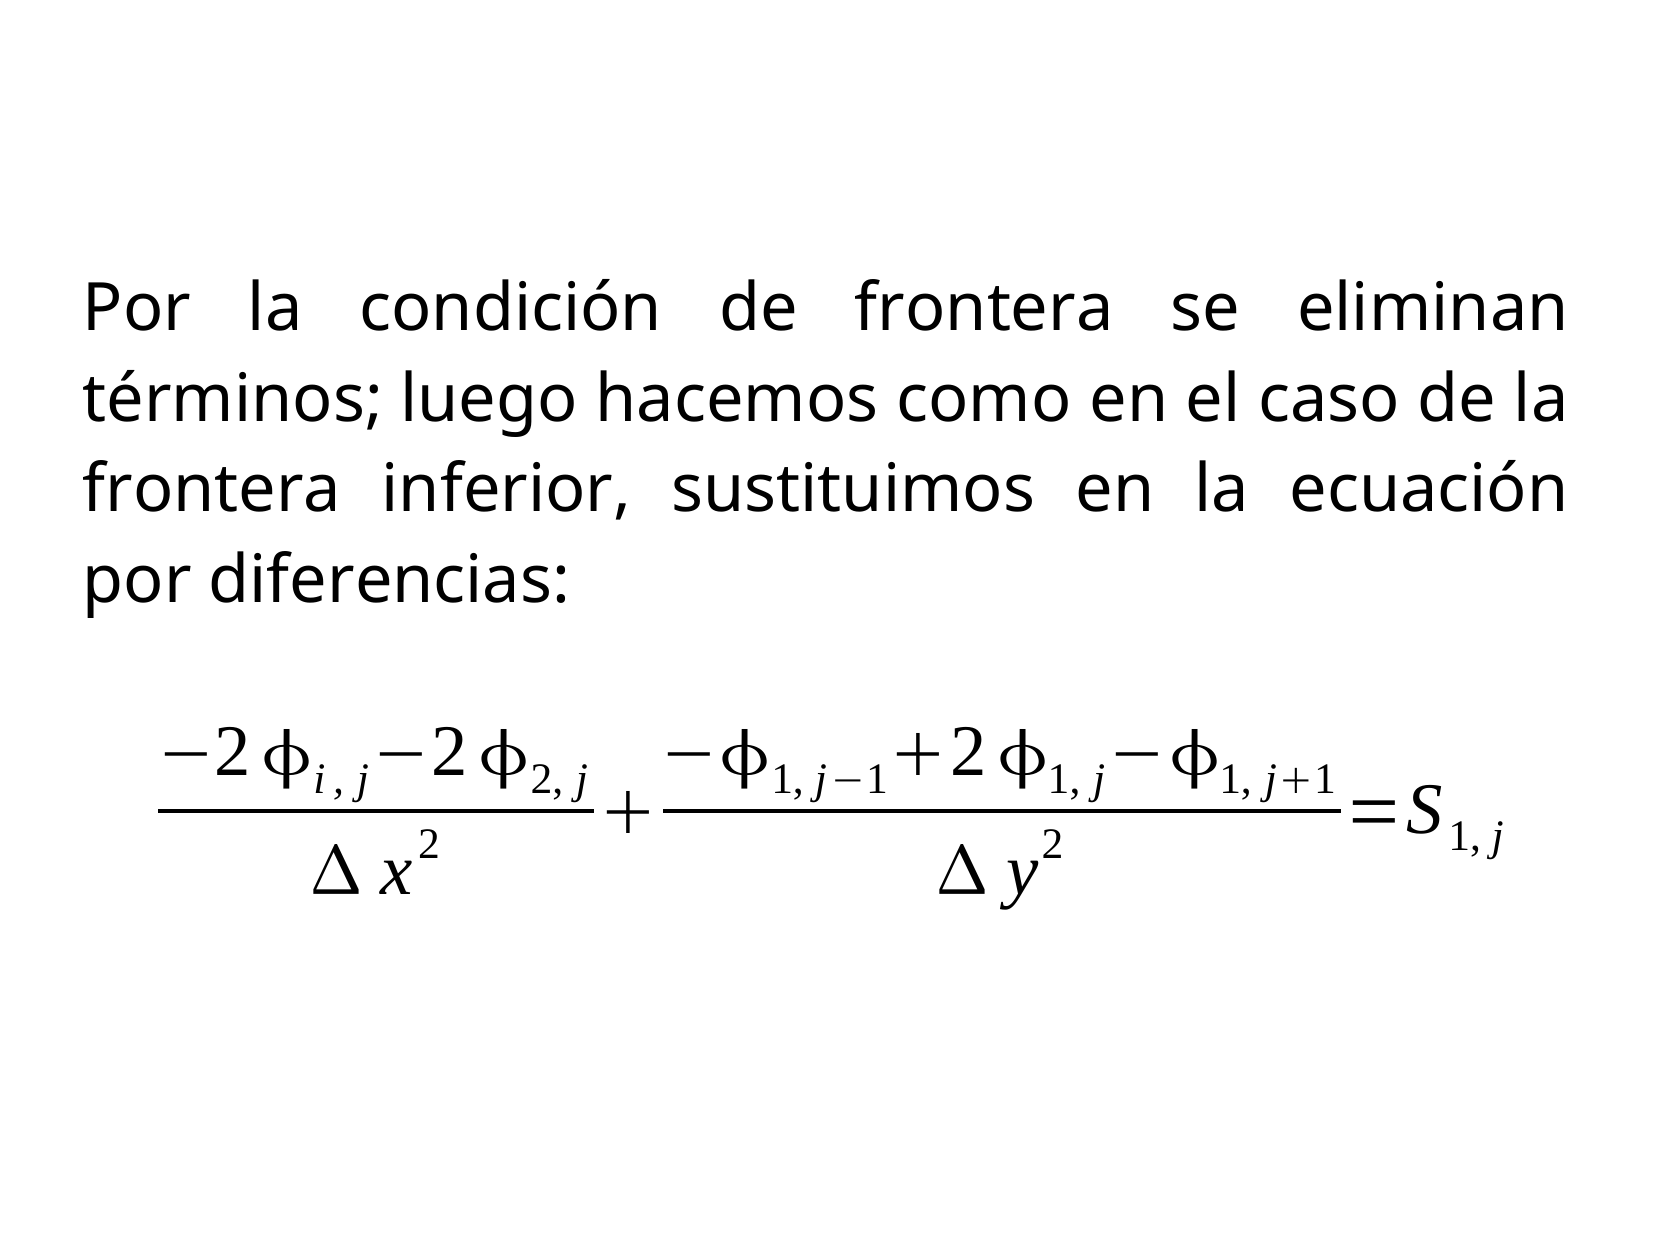

#
Por la condición de frontera se eliminan términos; luego hacemos como en el caso de la frontera inferior, sustituimos en la ecuación por diferencias: